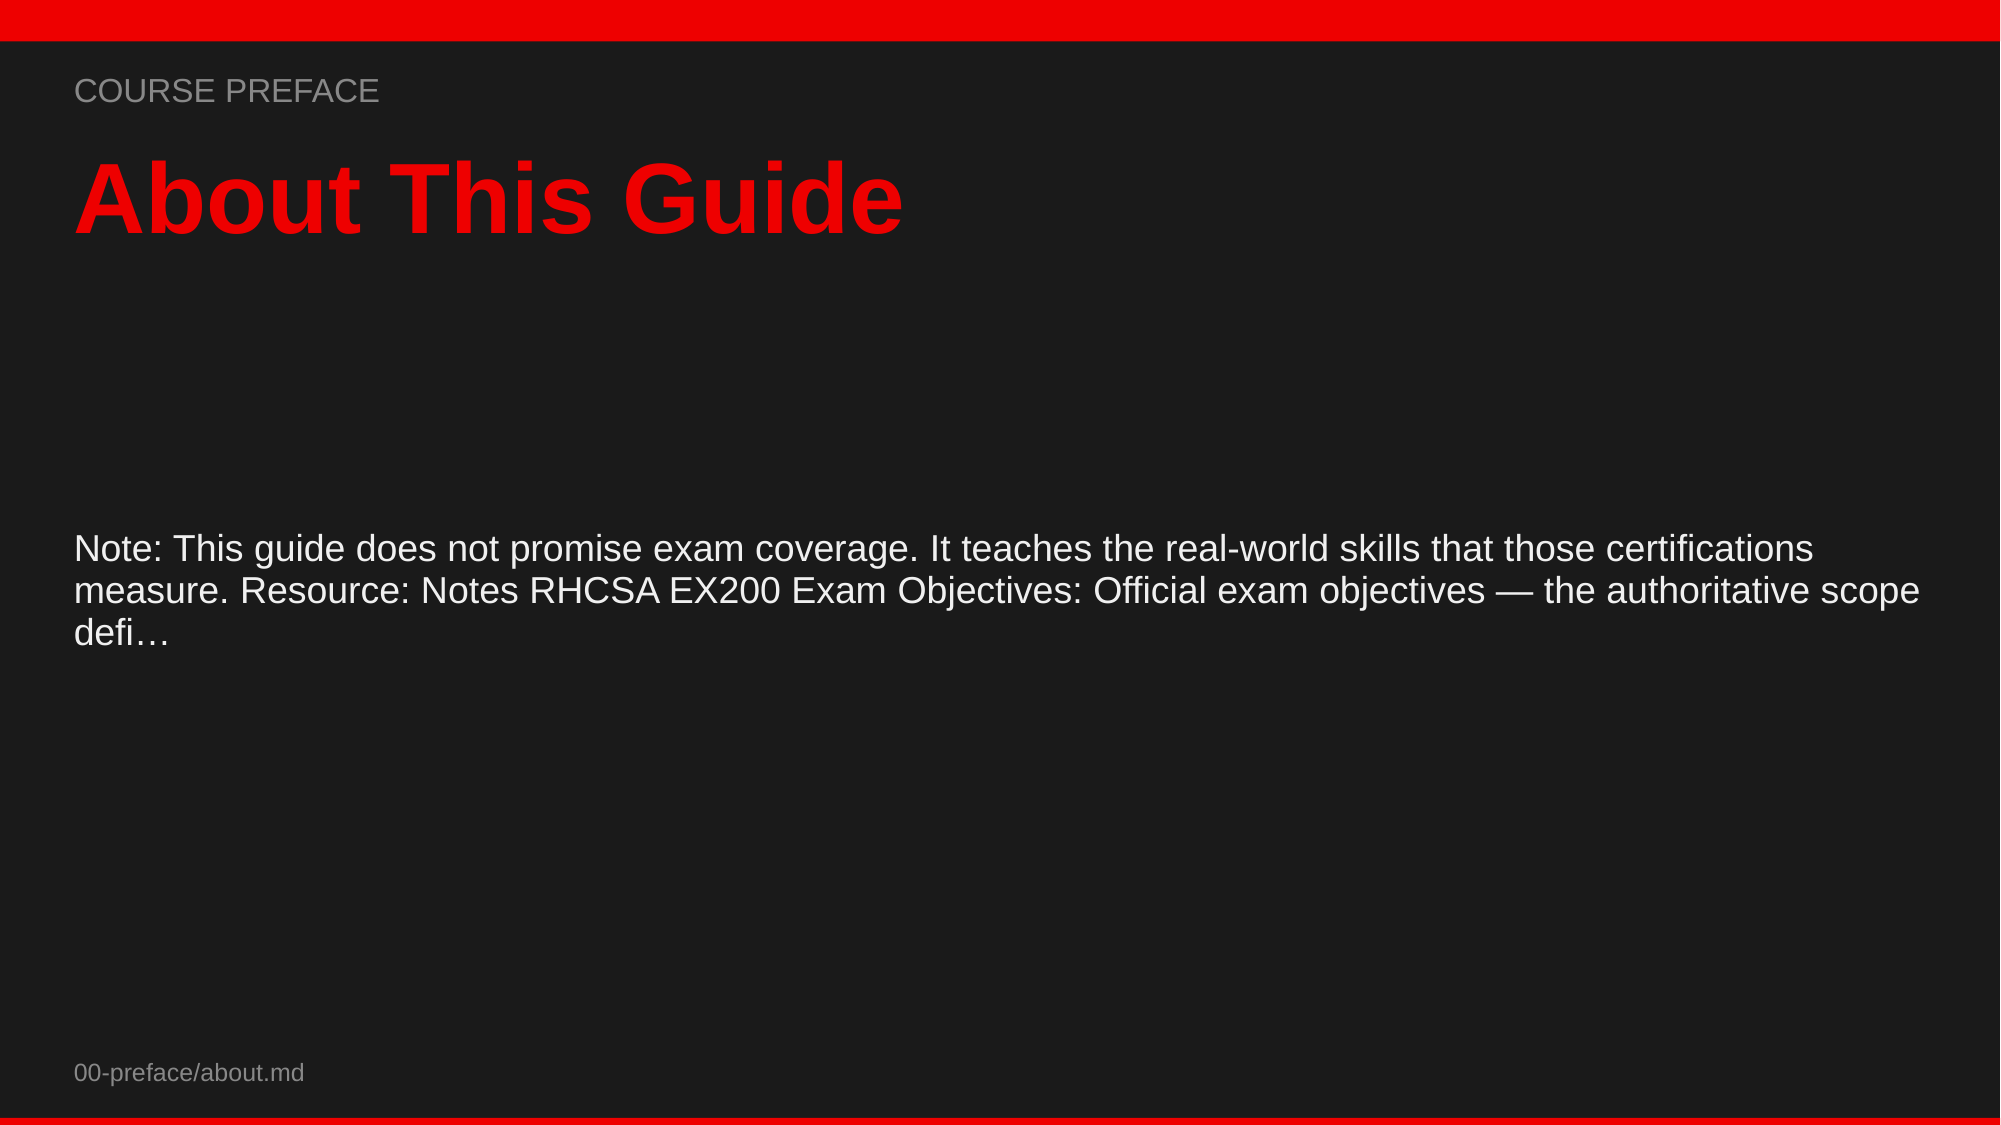

COURSE PREFACE
About This Guide
Note: This guide does not promise exam coverage. It teaches the real-world skills that those certifications measure. Resource: Notes RHCSA EX200 Exam Objectives: Official exam objectives — the authoritative scope defi…
00-preface/about.md